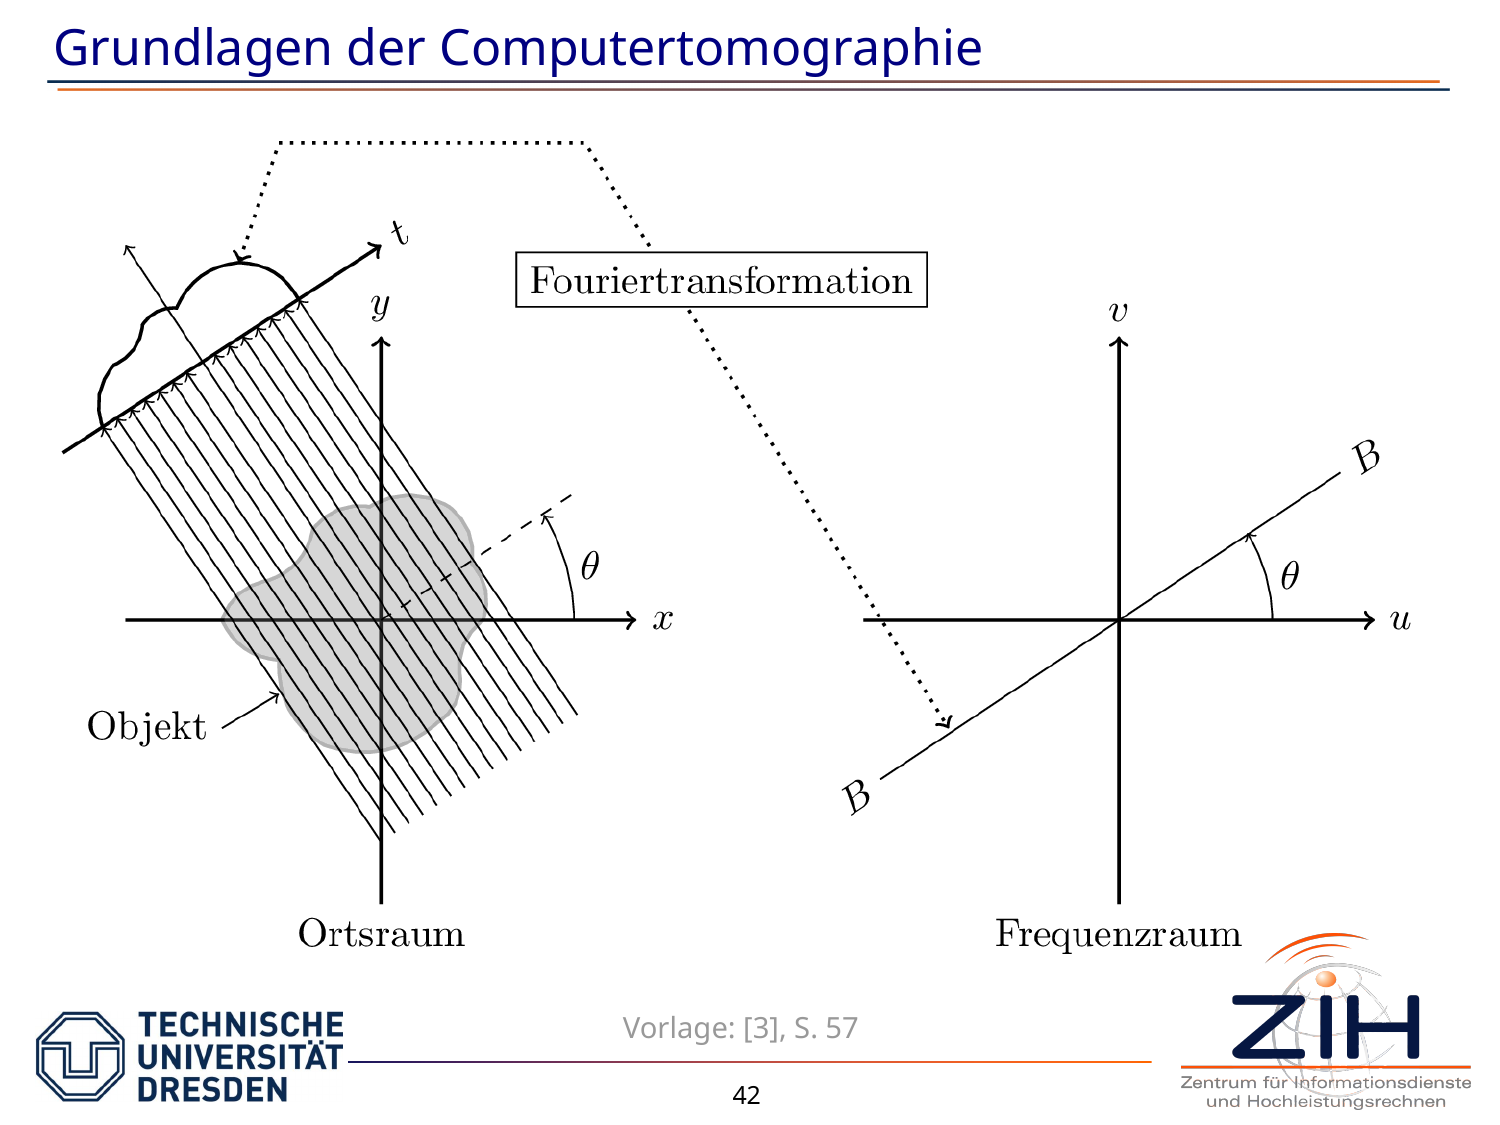

# Grundlagen der Computertomographie
Vorlage: [3], S. 57
42